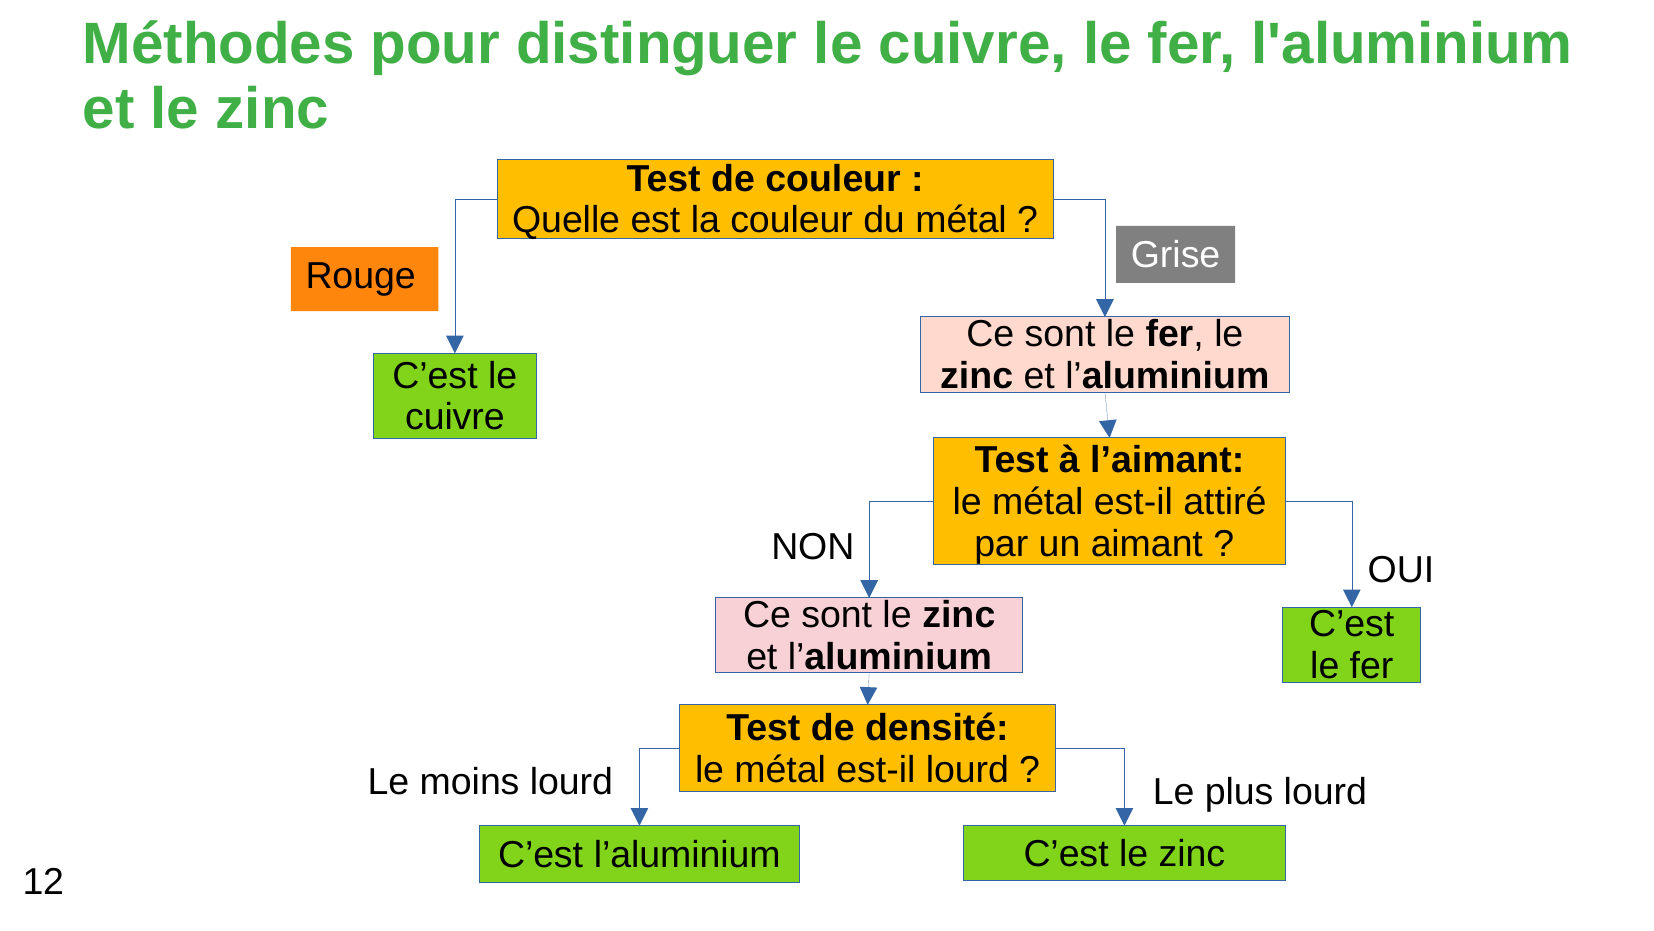

# Méthodes pour distinguer le cuivre, le fer, l'aluminium et le zinc
Test de couleur :
Quelle est la couleur du métal ?
Grise
Rouge
Ce sont le fer, le
zinc et l’aluminium
C’est le cuivre
Test à l’aimant:
le métal est-il attiré par un aimant ?
NON
OUI
Ce sont le zinc et l’aluminium
C’est le fer
Test de densité:
le métal est-il lourd ?
Le moins lourd
Le plus lourd
C’est l’aluminium
C’est le zinc